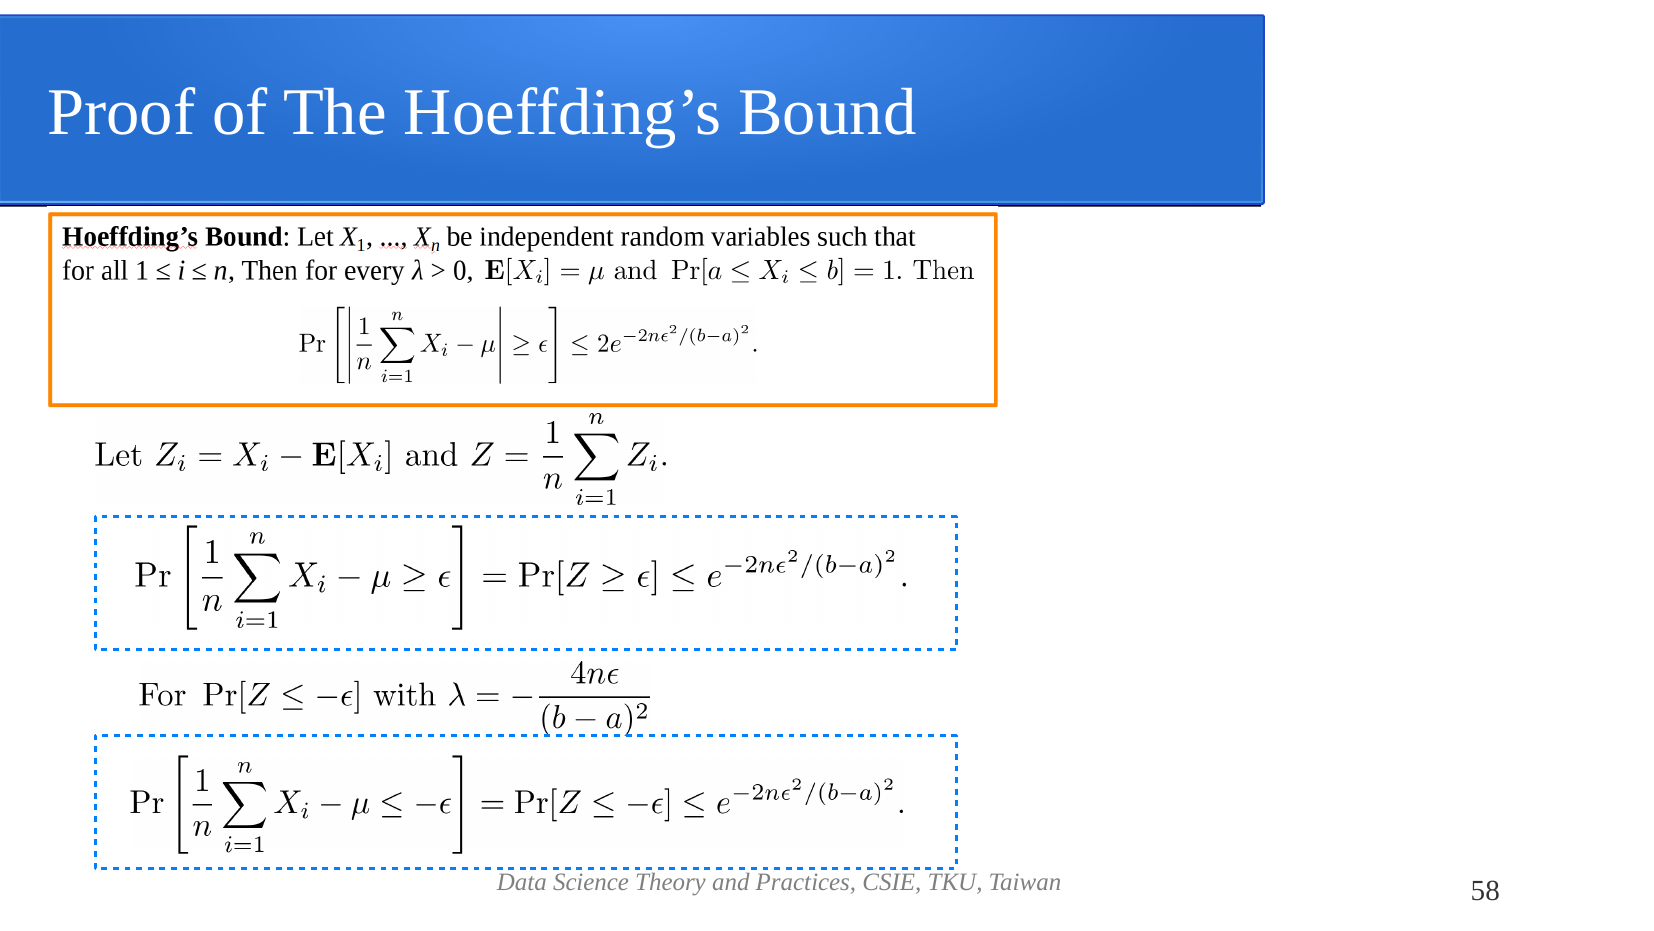

# Proof of The Hoeffding’s Bound
Data Science Theory and Practices, CSIE, TKU, Taiwan
58